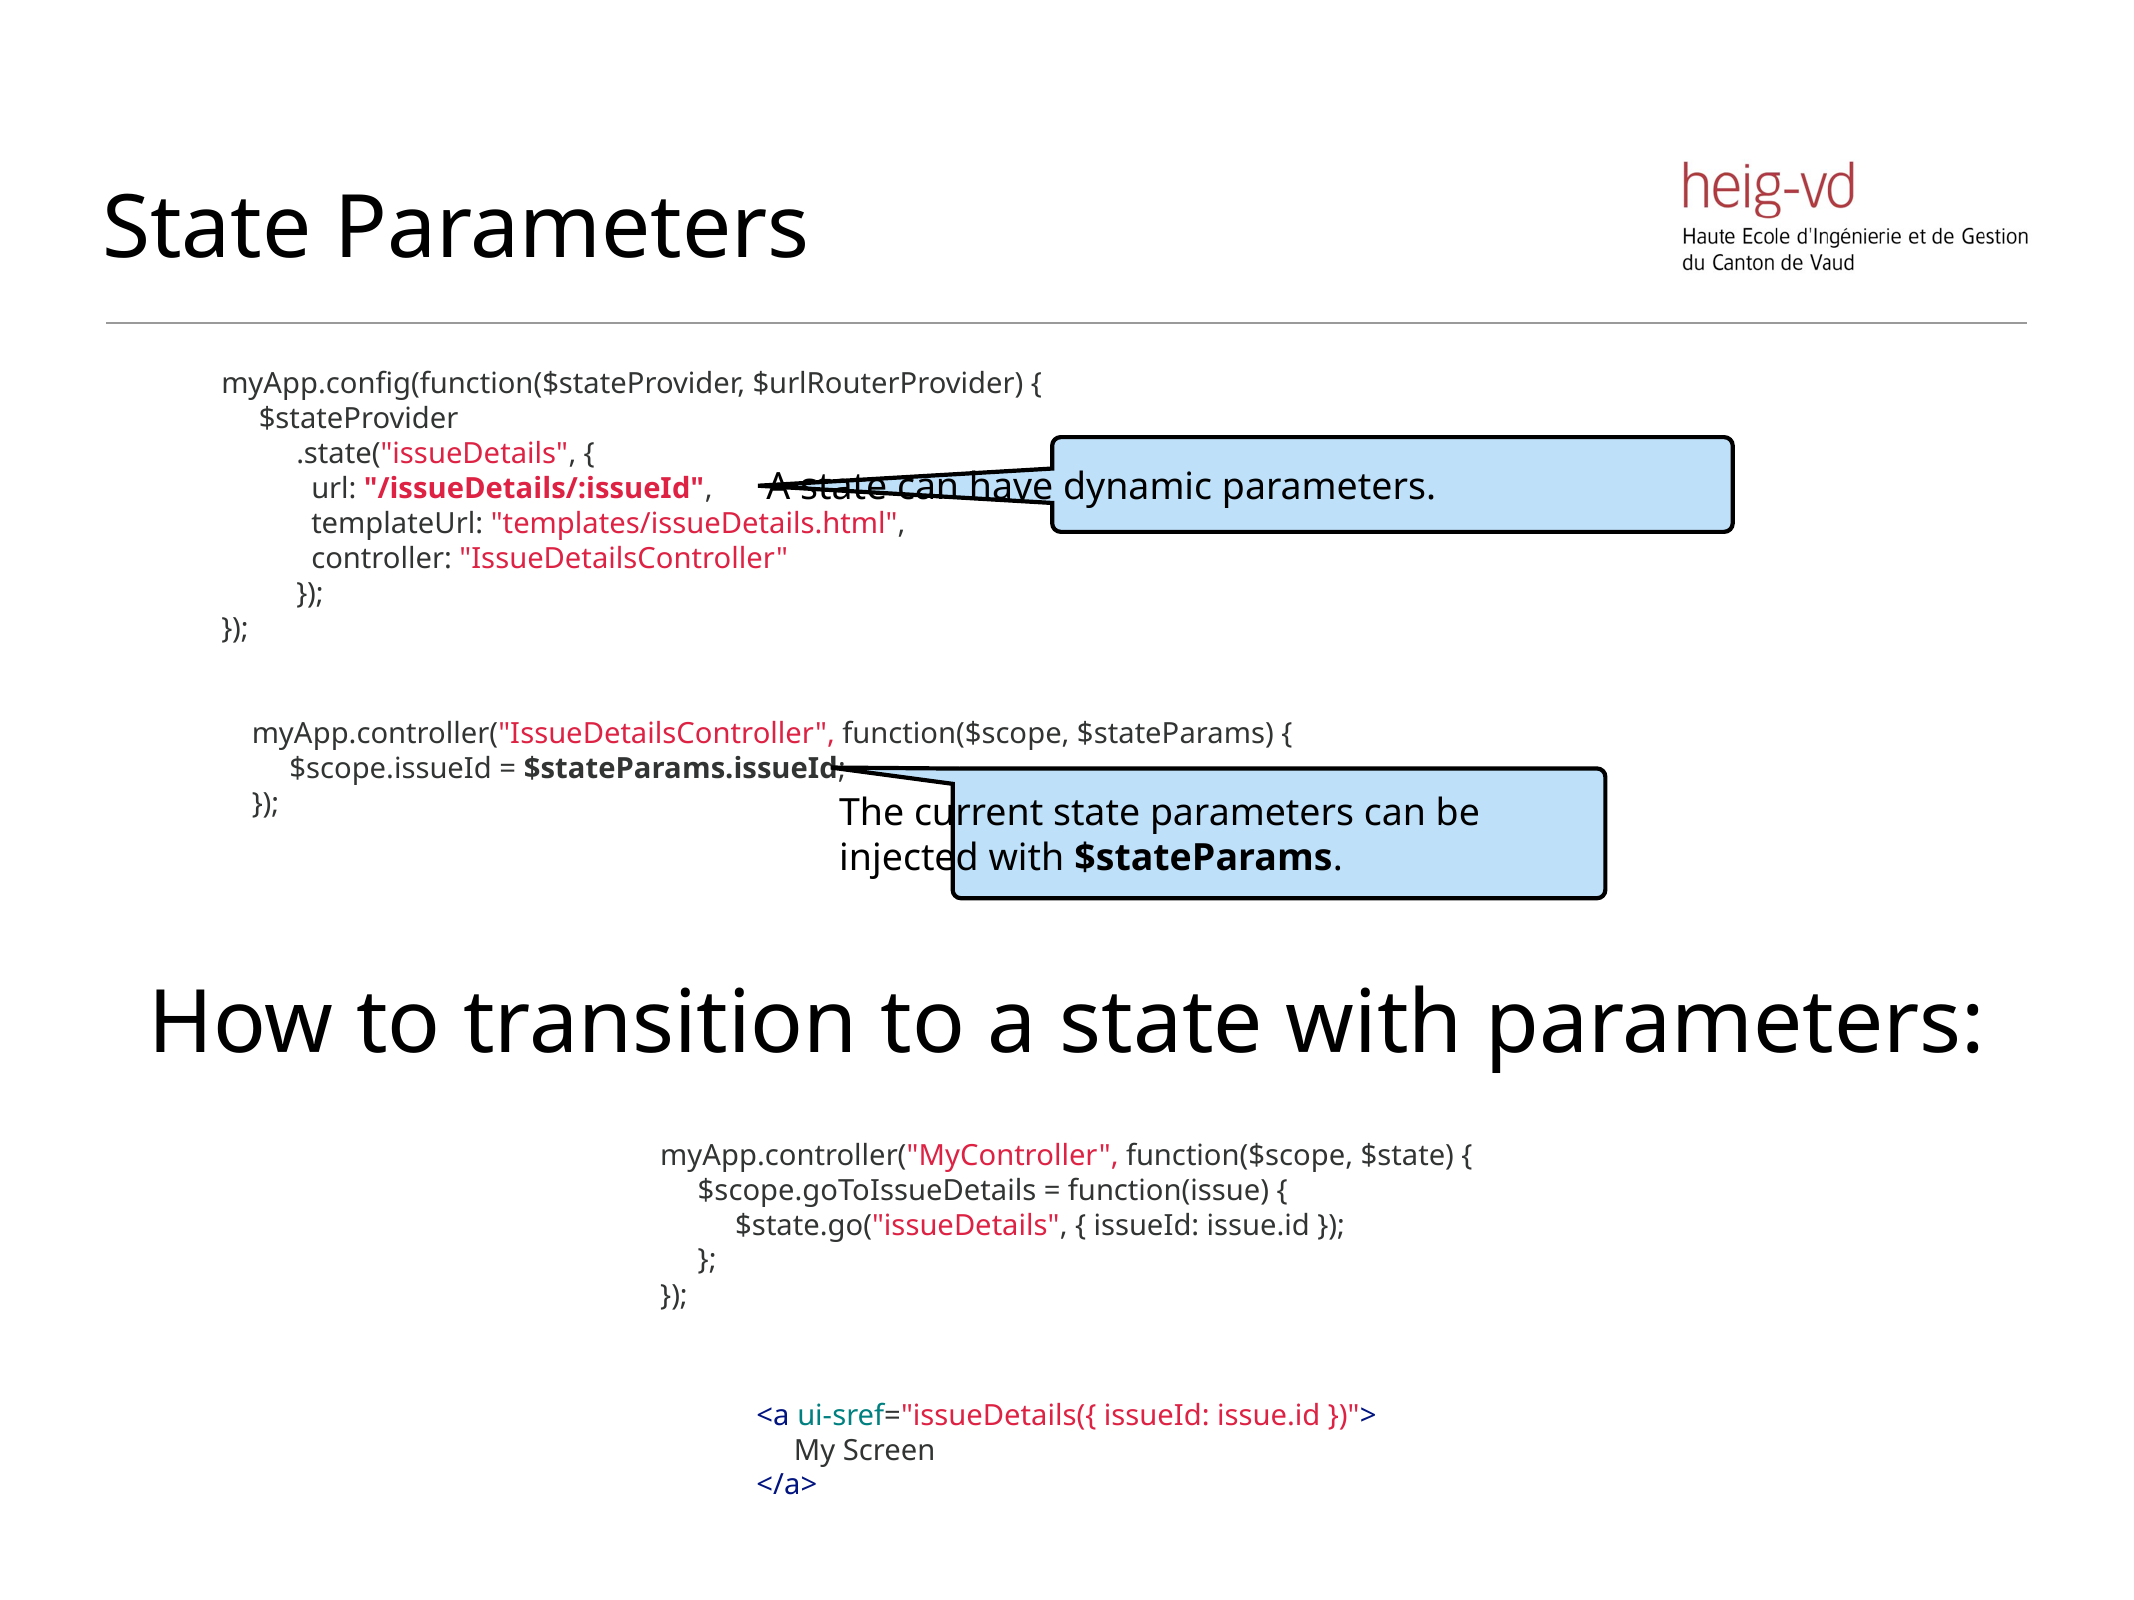

# State Parameters
myApp.config(function($stateProvider, $urlRouterProvider) {
$stateProvider
.state("issueDetails", {
 url: "/issueDetails/:issueId",
 templateUrl: "templates/issueDetails.html",
 controller: "IssueDetailsController"
});
});
A state can have dynamic parameters.
myApp.controller("IssueDetailsController", function($scope, $stateParams) {
$scope.issueId = $stateParams.issueId;
});
The current state parameters can be injected with $stateParams.
How to transition to a state with parameters:
myApp.controller("MyController", function($scope, $state) {
$scope.goToIssueDetails = function(issue) {
$state.go("issueDetails", { issueId: issue.id });
};
});
<a ui-sref="issueDetails({ issueId: issue.id })">
My Screen
</a>